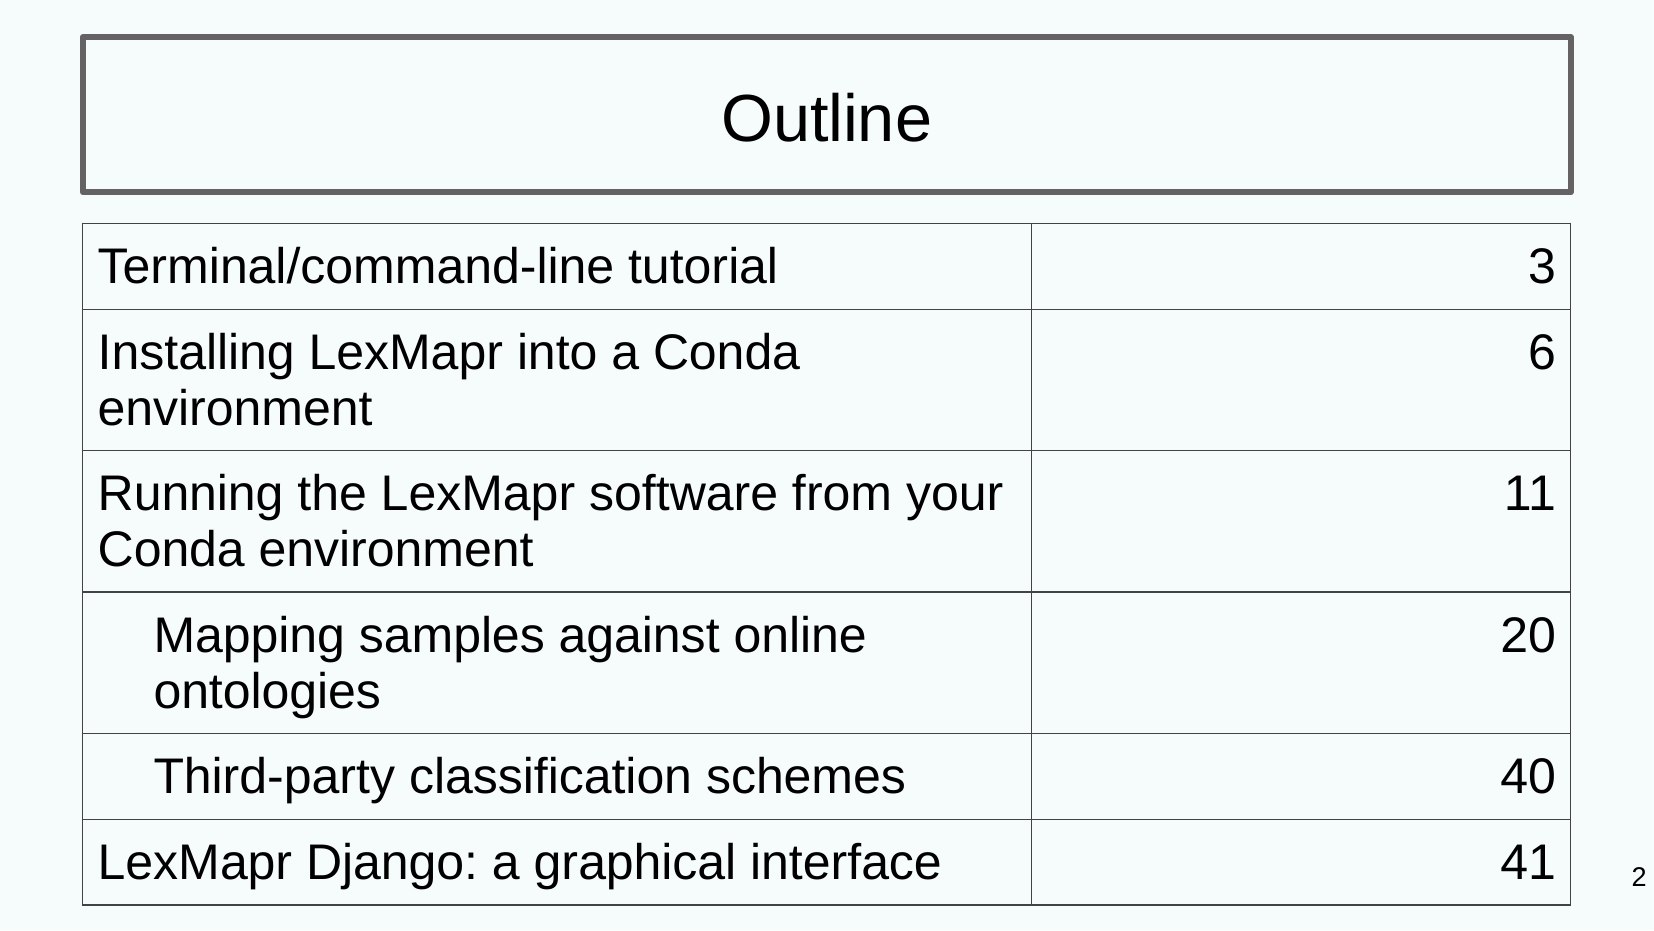

Outline
| Terminal/command-line tutorial | 3 |
| --- | --- |
| Installing LexMapr into a Conda environment | 6 |
| Running the LexMapr software from your Conda environment | 11 |
| Mapping samples against online ontologies | 20 |
| Third-party classification schemes | 40 |
| LexMapr Django: a graphical interface | 41 |